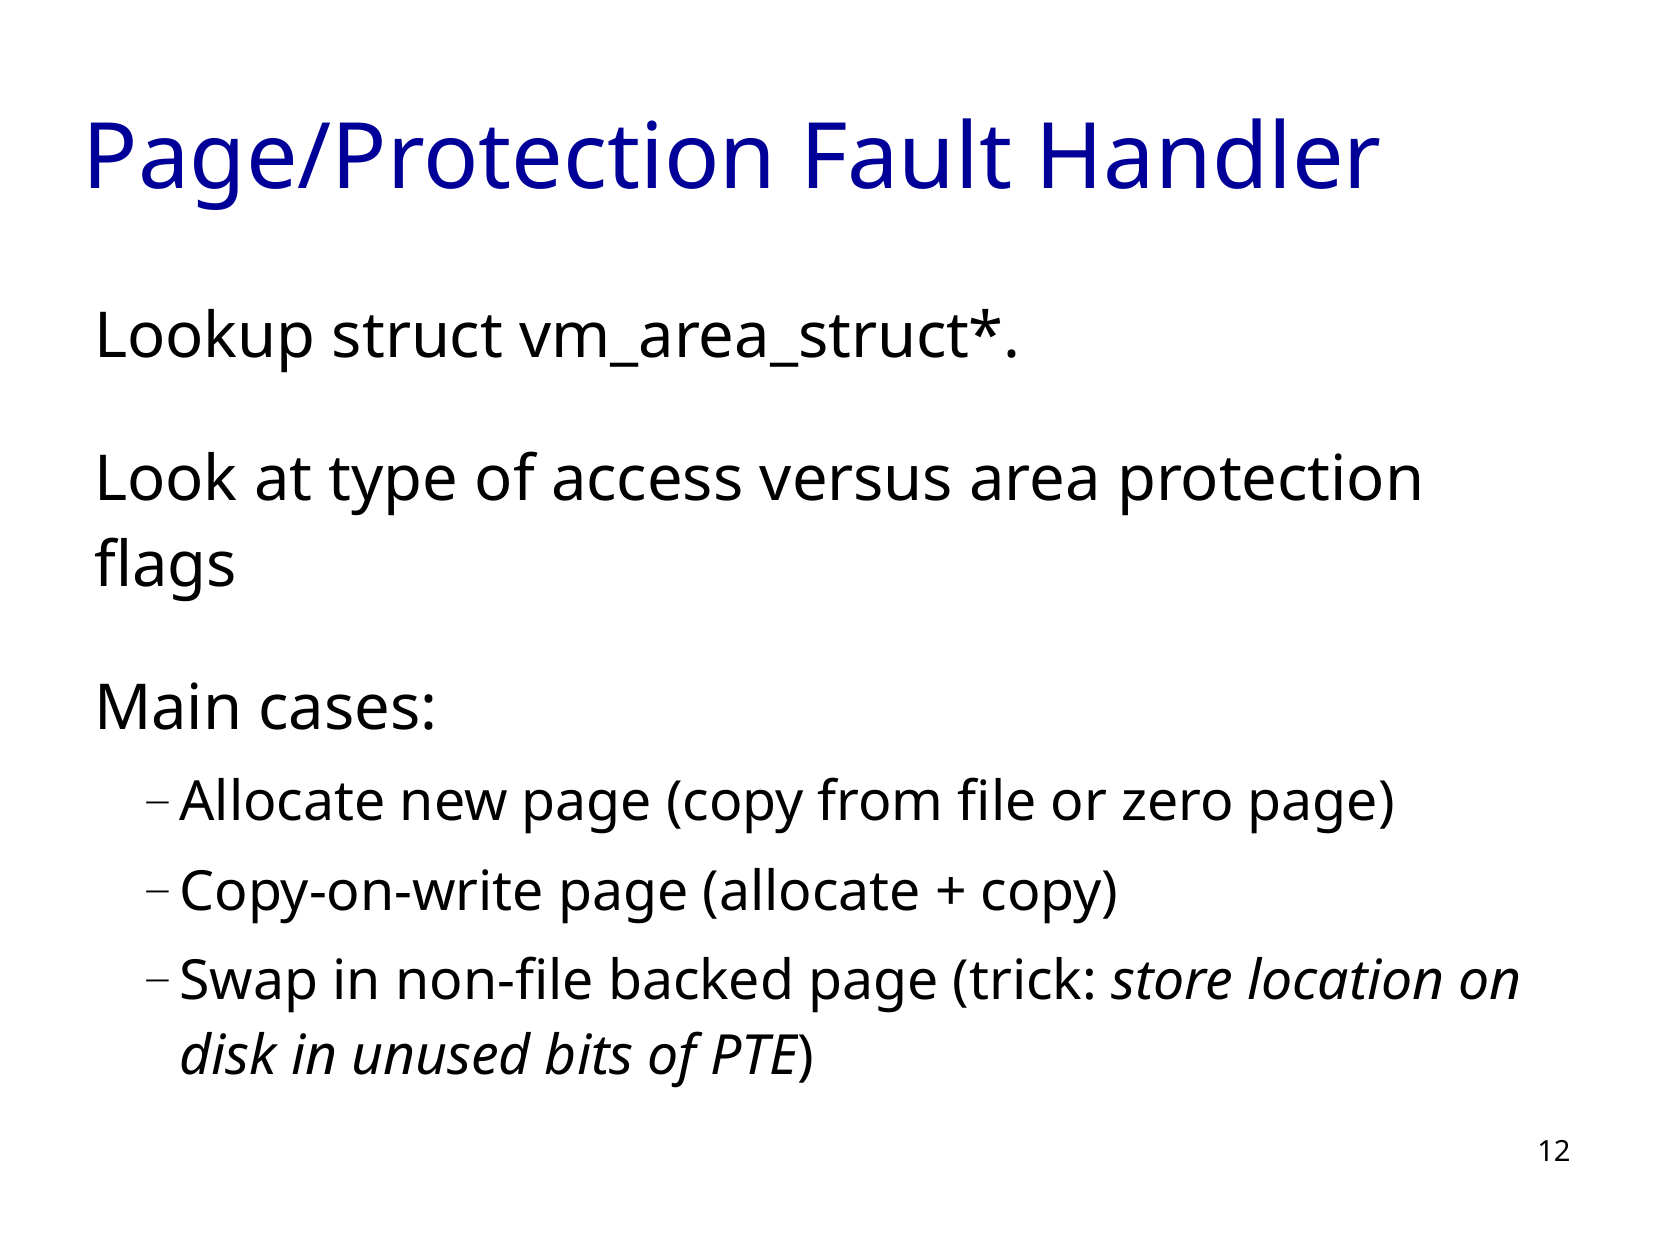

# Page/Protection Fault Handler
Lookup struct vm_area_struct*.
Look at type of access versus area protection flags
Main cases:
Allocate new page (copy from file or zero page)
Copy-on-write page (allocate + copy)
Swap in non-file backed page (trick: store location on disk in unused bits of PTE)
12